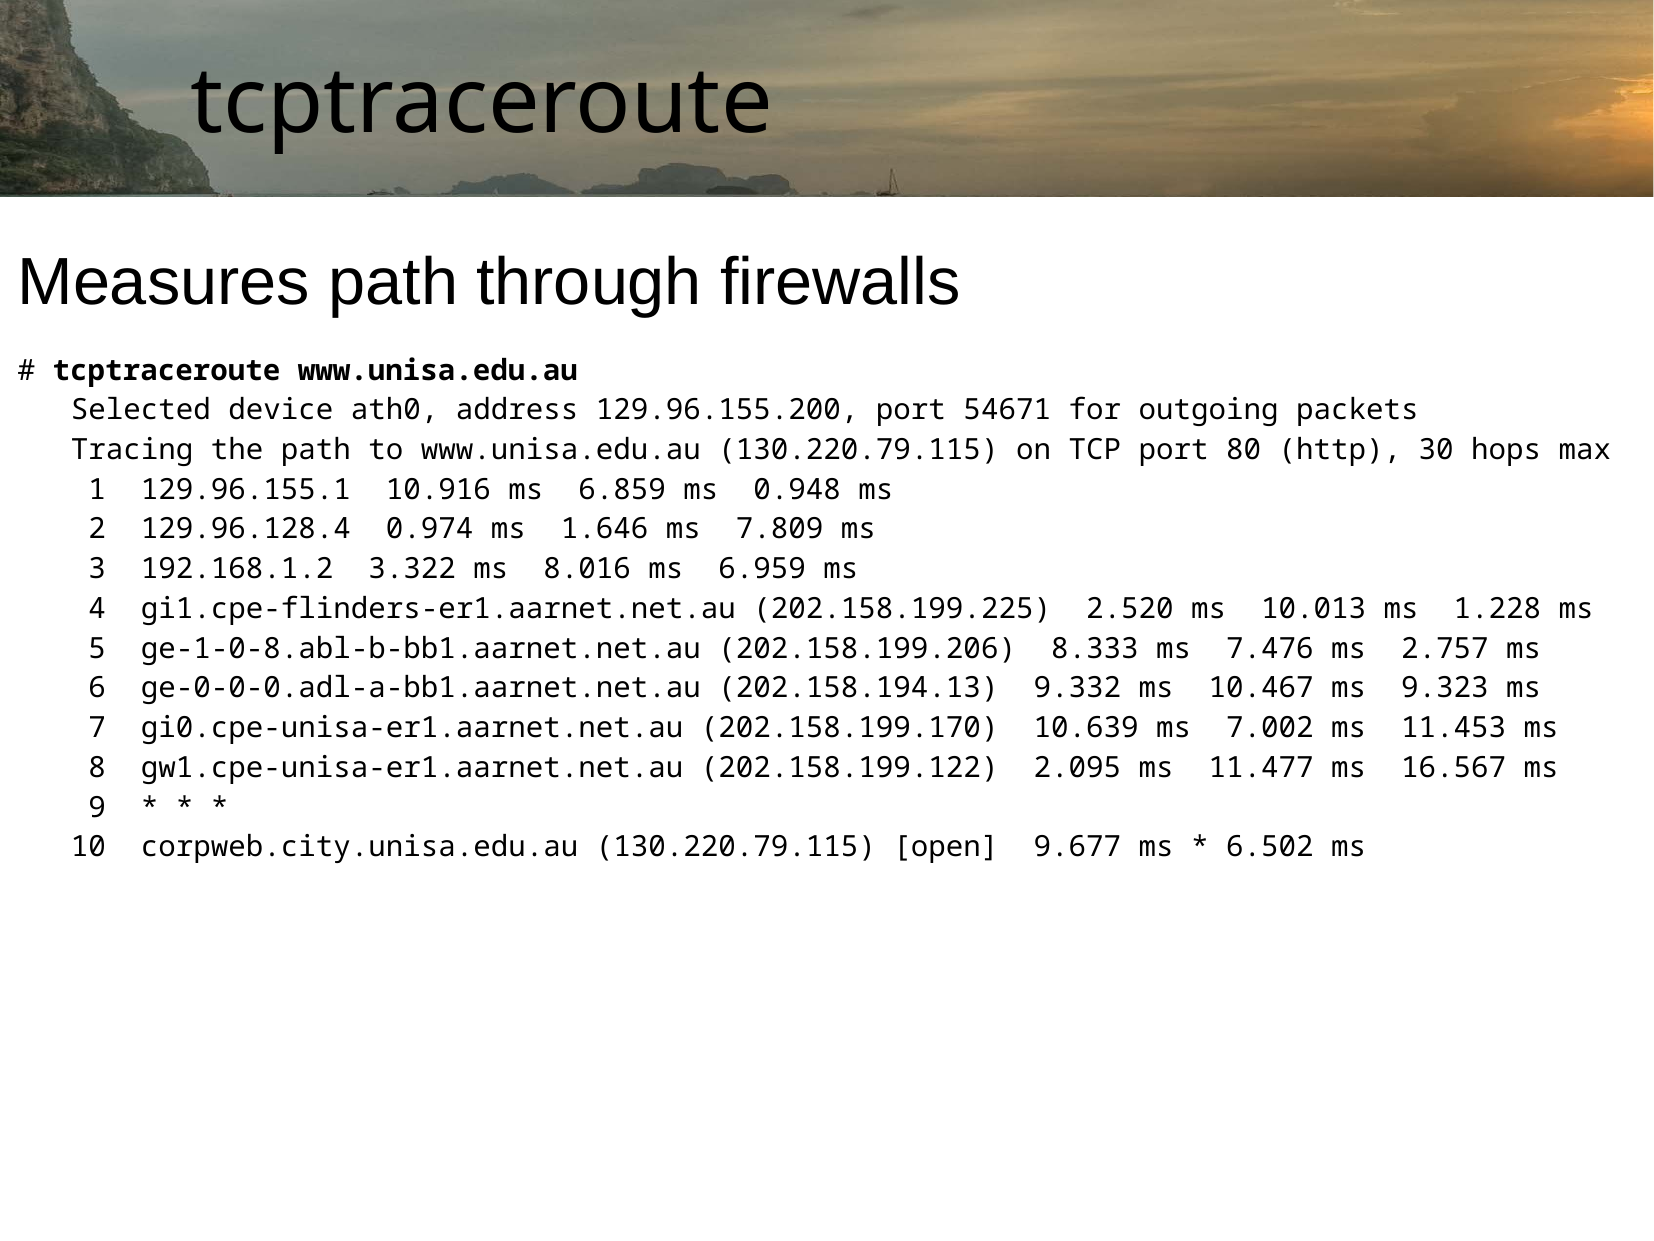

# tcptraceroute
Measures path through firewalls
# tcptraceroute www.unisa.edu.au Selected device ath0, address 129.96.155.200, port 54671 for outgoing packets Tracing the path to www.unisa.edu.au (130.220.79.115) on TCP port 80 (http), 30 hops max 1 129.96.155.1 10.916 ms 6.859 ms 0.948 ms 2 129.96.128.4 0.974 ms 1.646 ms 7.809 ms 3 192.168.1.2 3.322 ms 8.016 ms 6.959 ms 4 gi1.cpe-flinders-er1.aarnet.net.au (202.158.199.225) 2.520 ms 10.013 ms 1.228 ms 5 ge-1-0-8.abl-b-bb1.aarnet.net.au (202.158.199.206) 8.333 ms 7.476 ms 2.757 ms 6 ge-0-0-0.adl-a-bb1.aarnet.net.au (202.158.194.13) 9.332 ms 10.467 ms 9.323 ms 7 gi0.cpe-unisa-er1.aarnet.net.au (202.158.199.170) 10.639 ms 7.002 ms 11.453 ms 8 gw1.cpe-unisa-er1.aarnet.net.au (202.158.199.122) 2.095 ms 11.477 ms 16.567 ms 9 * * * 10 corpweb.city.unisa.edu.au (130.220.79.115) [open] 9.677 ms * 6.502 ms